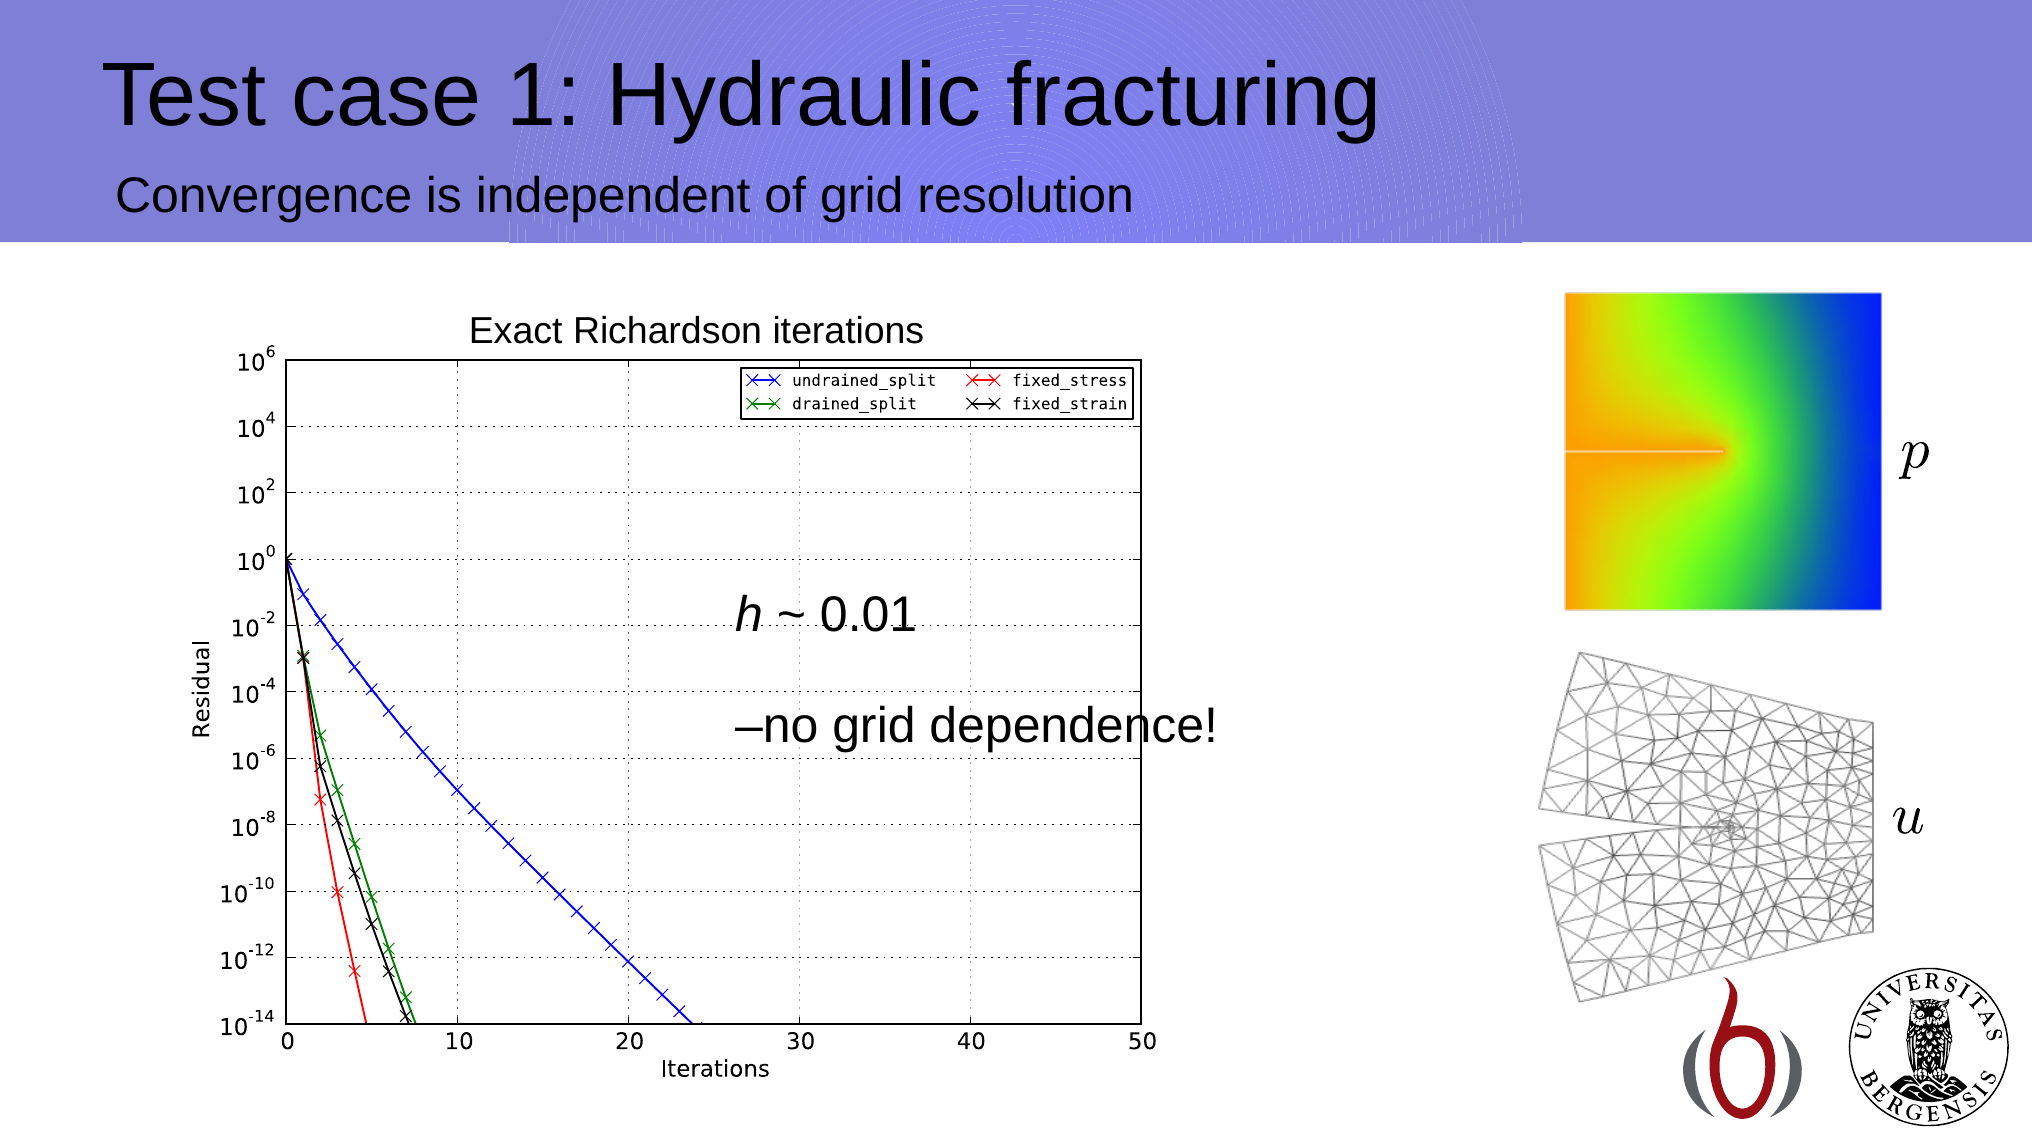

# Test case 1: Hydraulic fracturing
Convergence is independent of grid resolution
Exact Richardson iterations
h ~ 0.01
–no grid dependence!